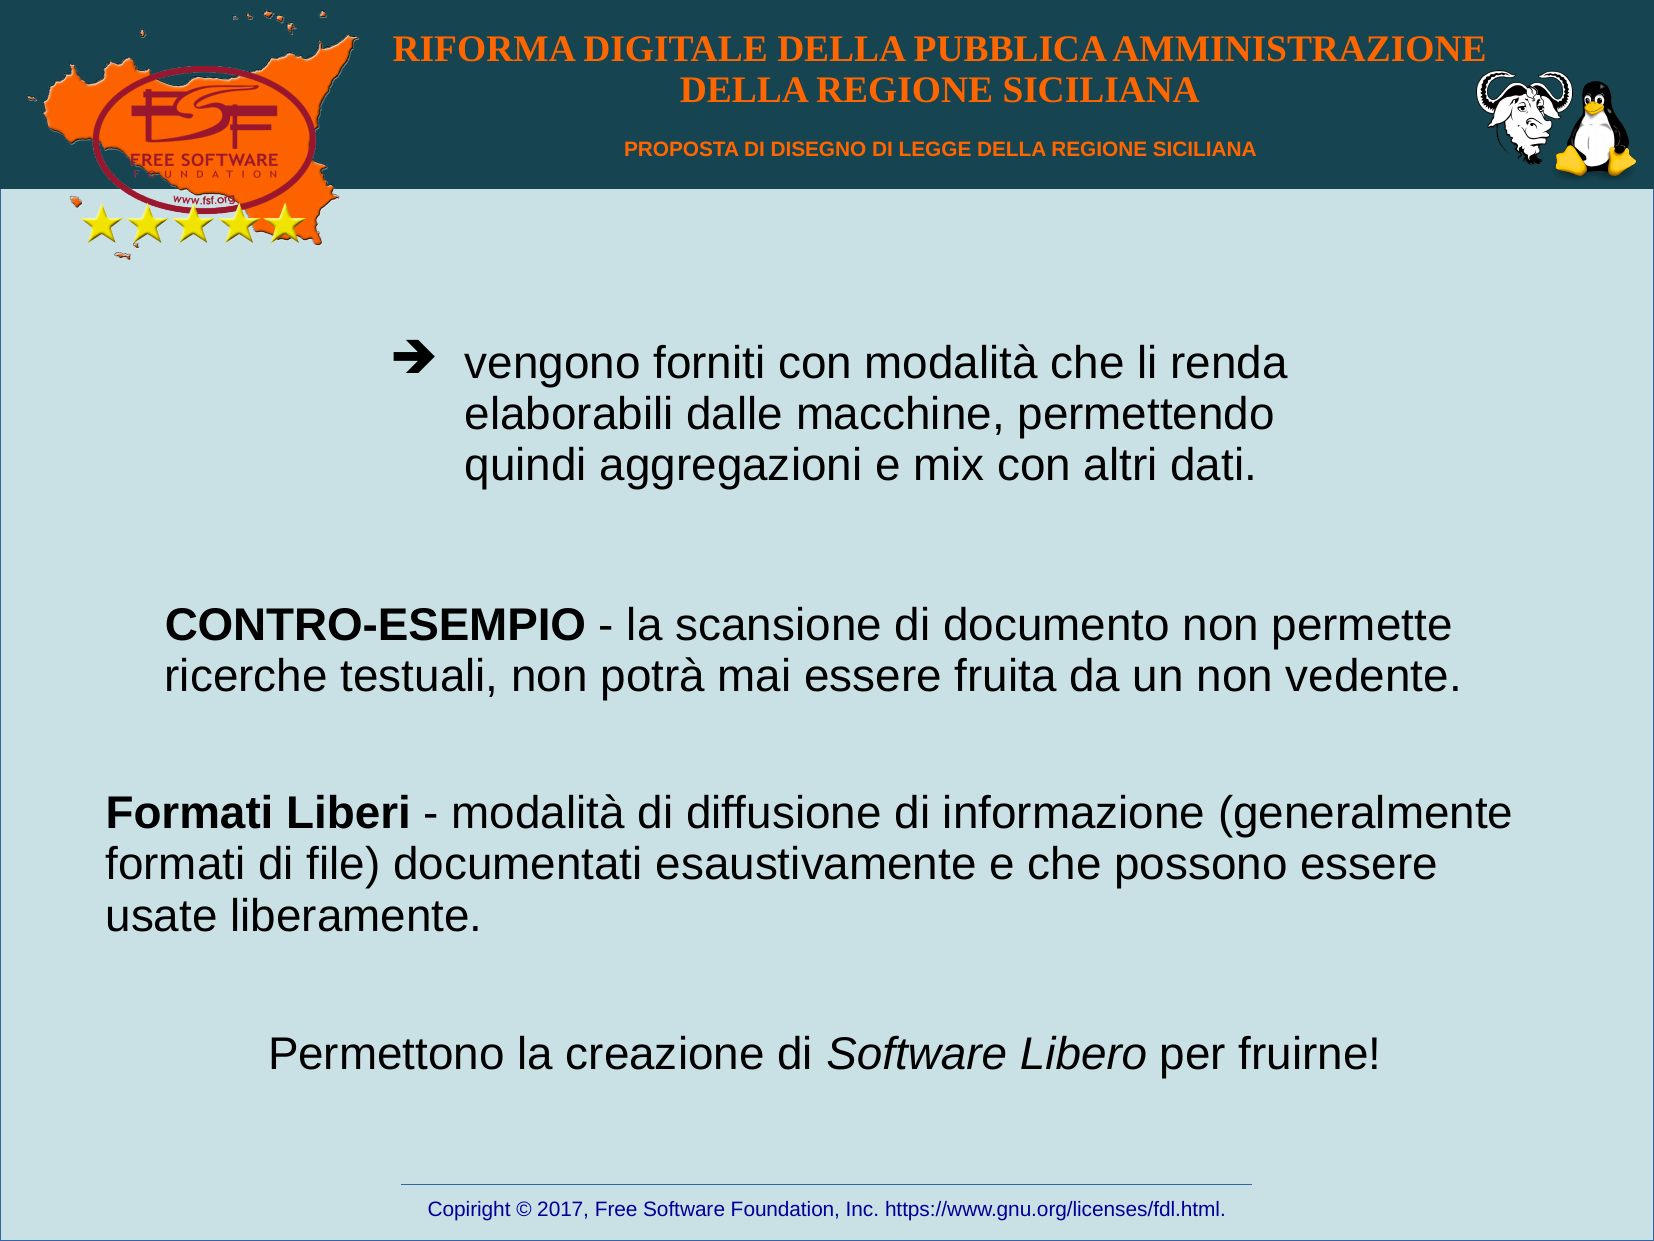

vengono forniti con modalità che li renda elaborabili dalle macchine, permettendo quindi aggregazioni e mix con altri dati.
CONTRO-ESEMPIO - la scansione di documento non permette ricerche testuali, non potrà mai essere fruita da un non vedente.
Formati Liberi - modalità di diffusione di informazione (generalmente formati di file) documentati esaustivamente e che possono essere usate liberamente.
Permettono la creazione di Software Libero per fruirne!